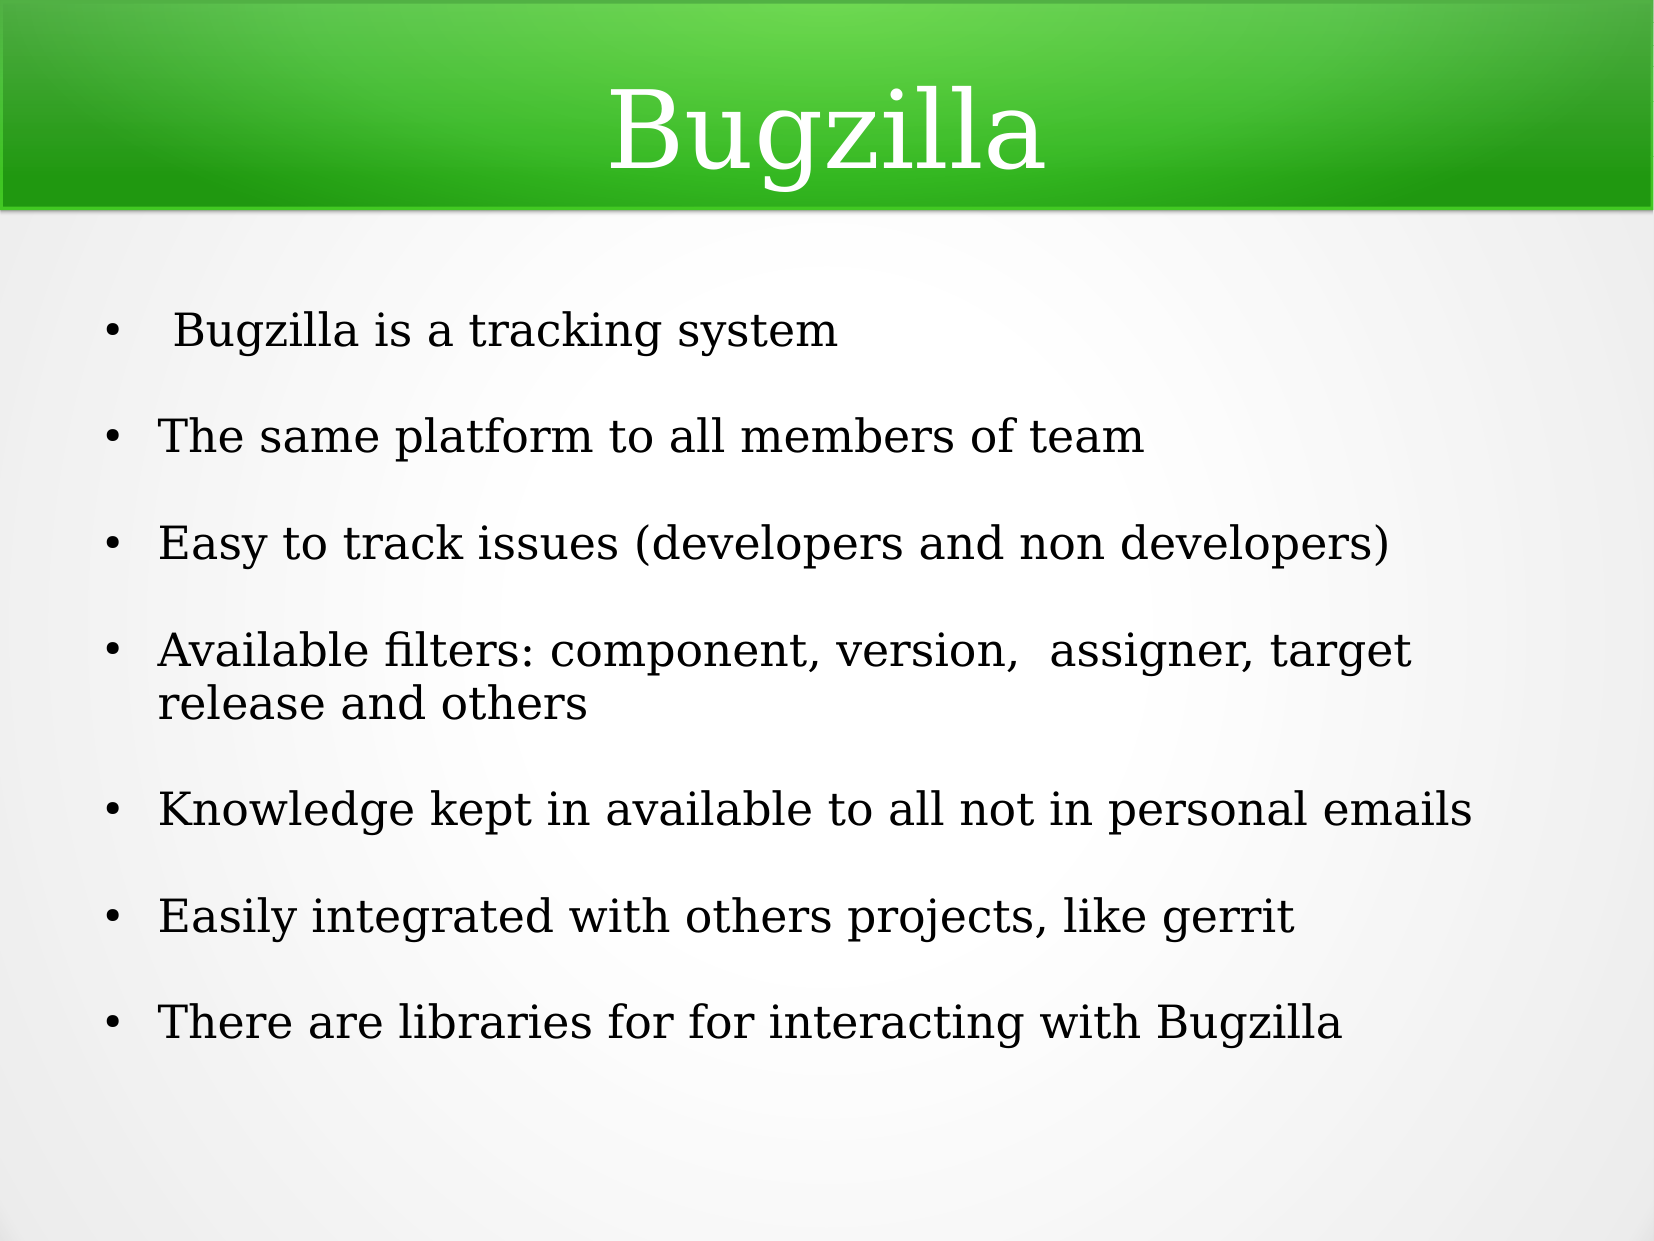

Bugzilla
# Bugzilla is a tracking system
The same platform to all members of team
Easy to track issues (developers and non developers)
Available filters: component, version, assigner, target release and others
Knowledge kept in available to all not in personal emails
Easily integrated with others projects, like gerrit
There are libraries for for interacting with Bugzilla